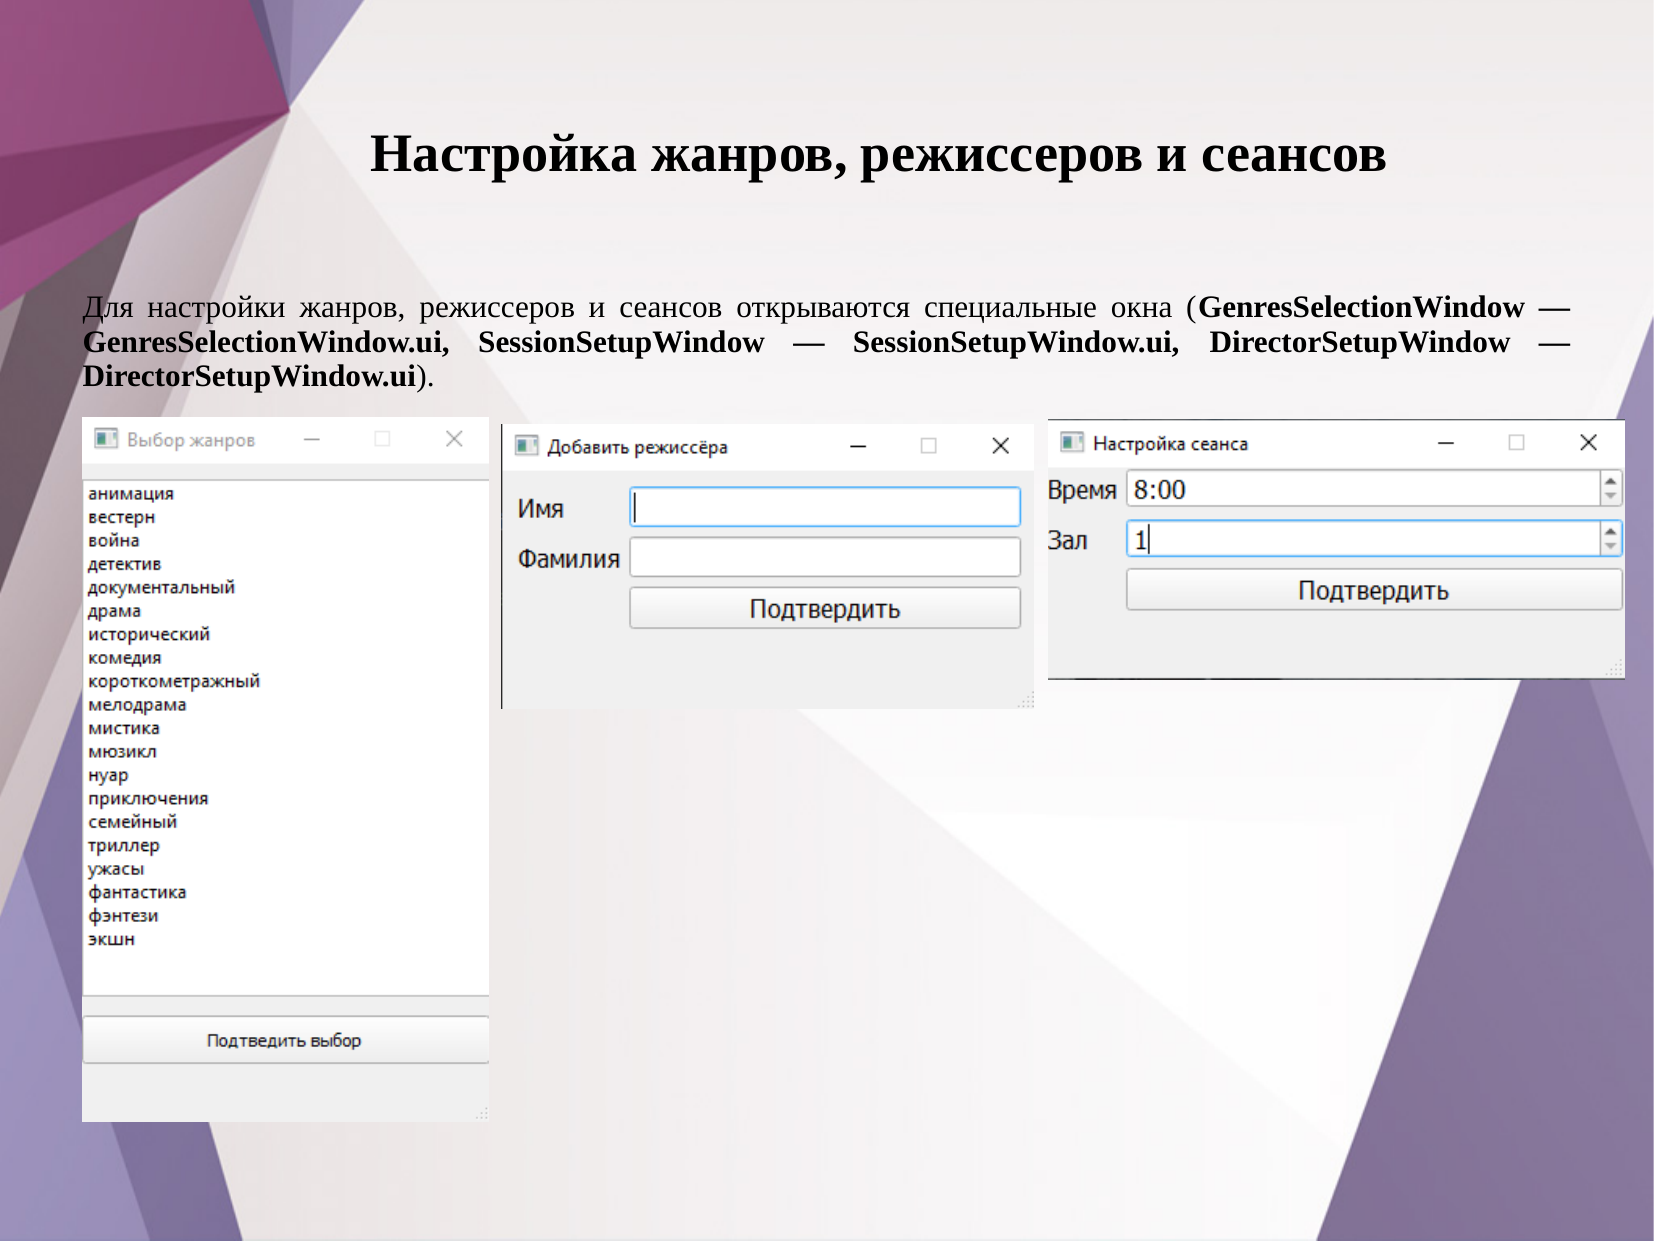

# Настройка жанров, режиссеров и сеансов
Для настройки жанров, режиссеров и сеансов открываются специальные окна (GenresSelectionWindow — GenresSelectionWindow.ui, SessionSetupWindow — SessionSetupWindow.ui, DirectorSetupWindow — DirectorSetupWindow.ui).